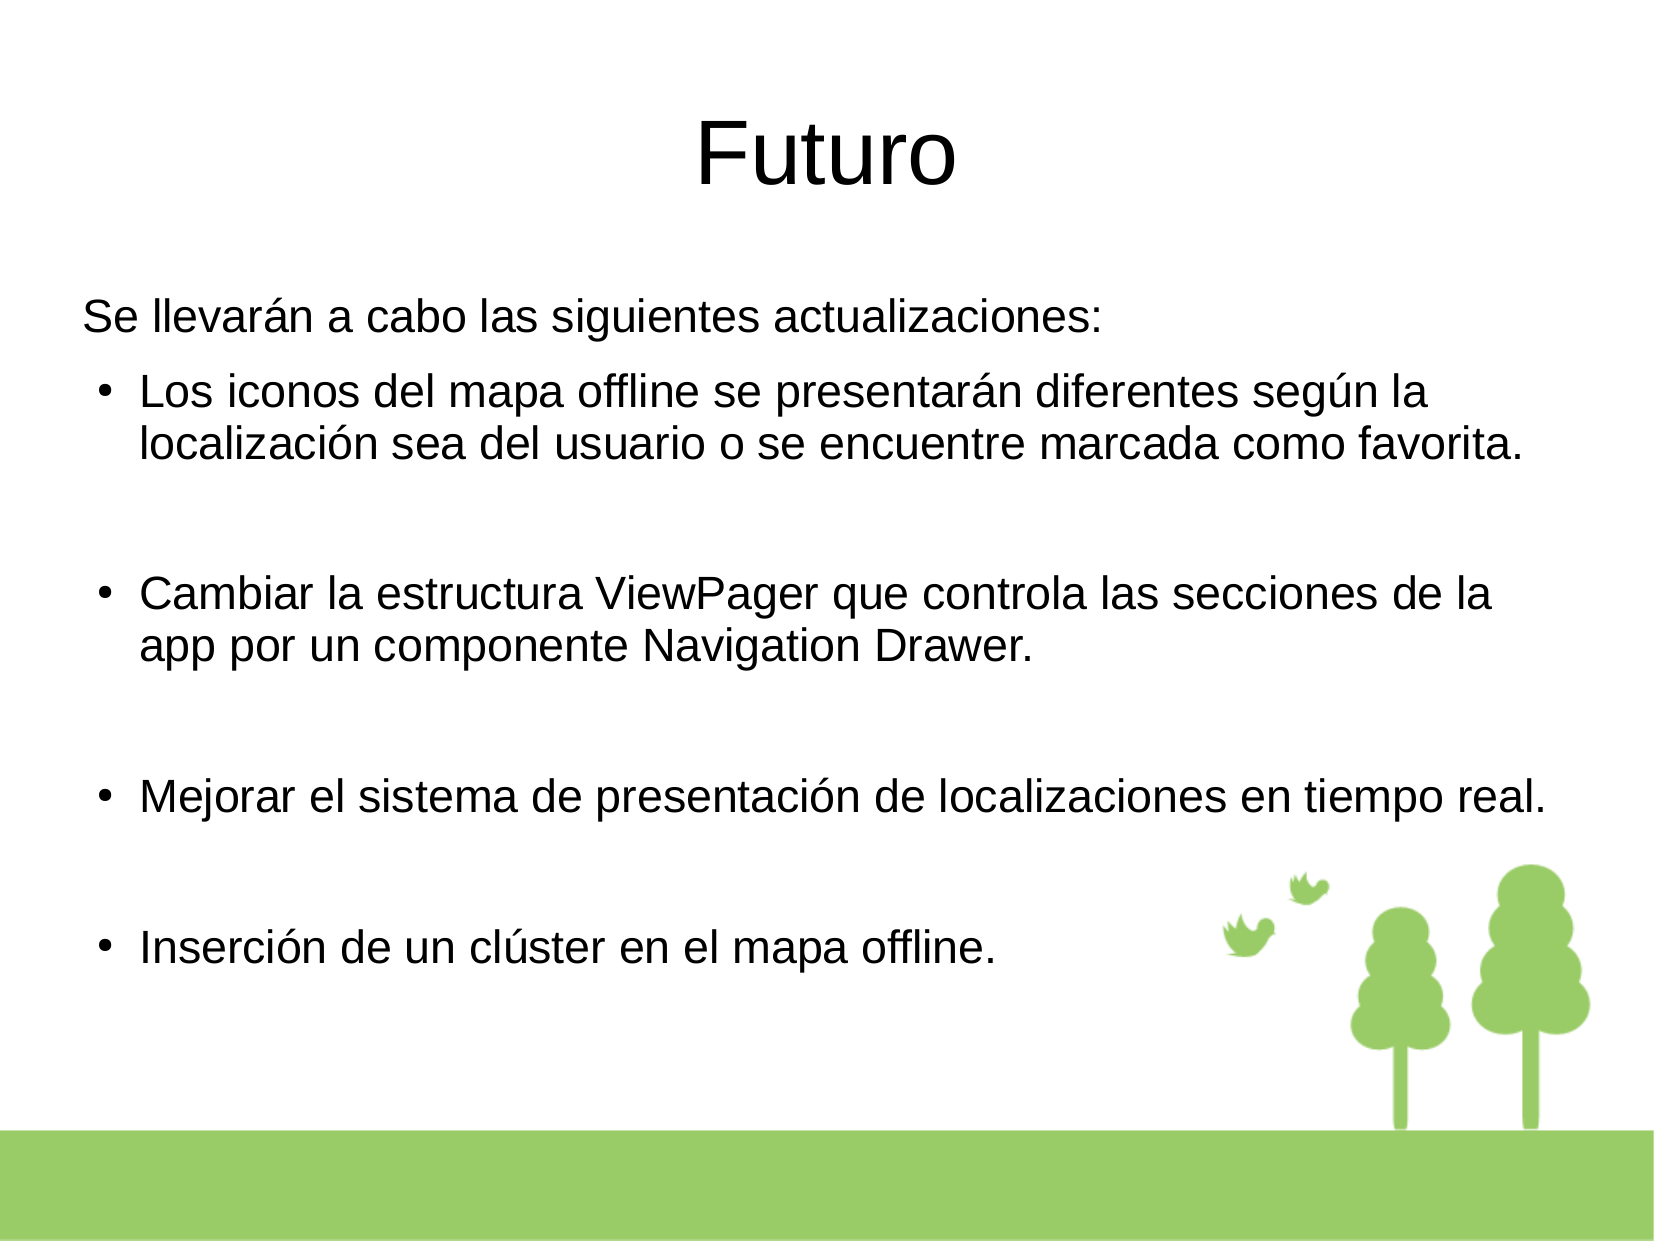

# Futuro
Se llevarán a cabo las siguientes actualizaciones:
Los iconos del mapa offline se presentarán diferentes según la localización sea del usuario o se encuentre marcada como favorita.
Cambiar la estructura ViewPager que controla las secciones de la app por un componente Navigation Drawer.
Mejorar el sistema de presentación de localizaciones en tiempo real.
Inserción de un clúster en el mapa offline.